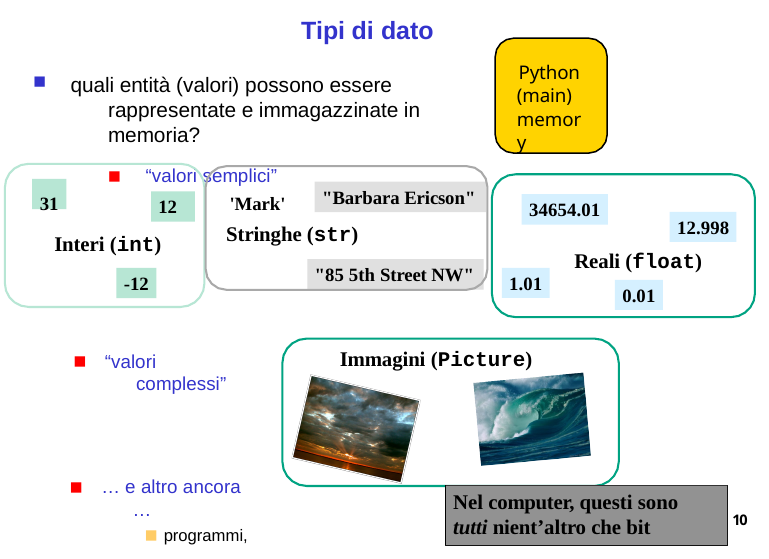

# Tipi di dato
Python (main) memory
quali entità (valori) possono essere rappresentate e immagazzinate in memoria?
“valori semplici”
31	'Mark'
"Barbara Ericson"
12
34654.01
12.998
Stringhe (str)
Interi (int)
Reali (float)
"85 5th Street NW"
1.01
-12
0.01
Immagini (Picture)
“valori complessi”
… e altro ancora …
programmi, …
Nel computer, questi sono
tutti nient’altro che bit
10